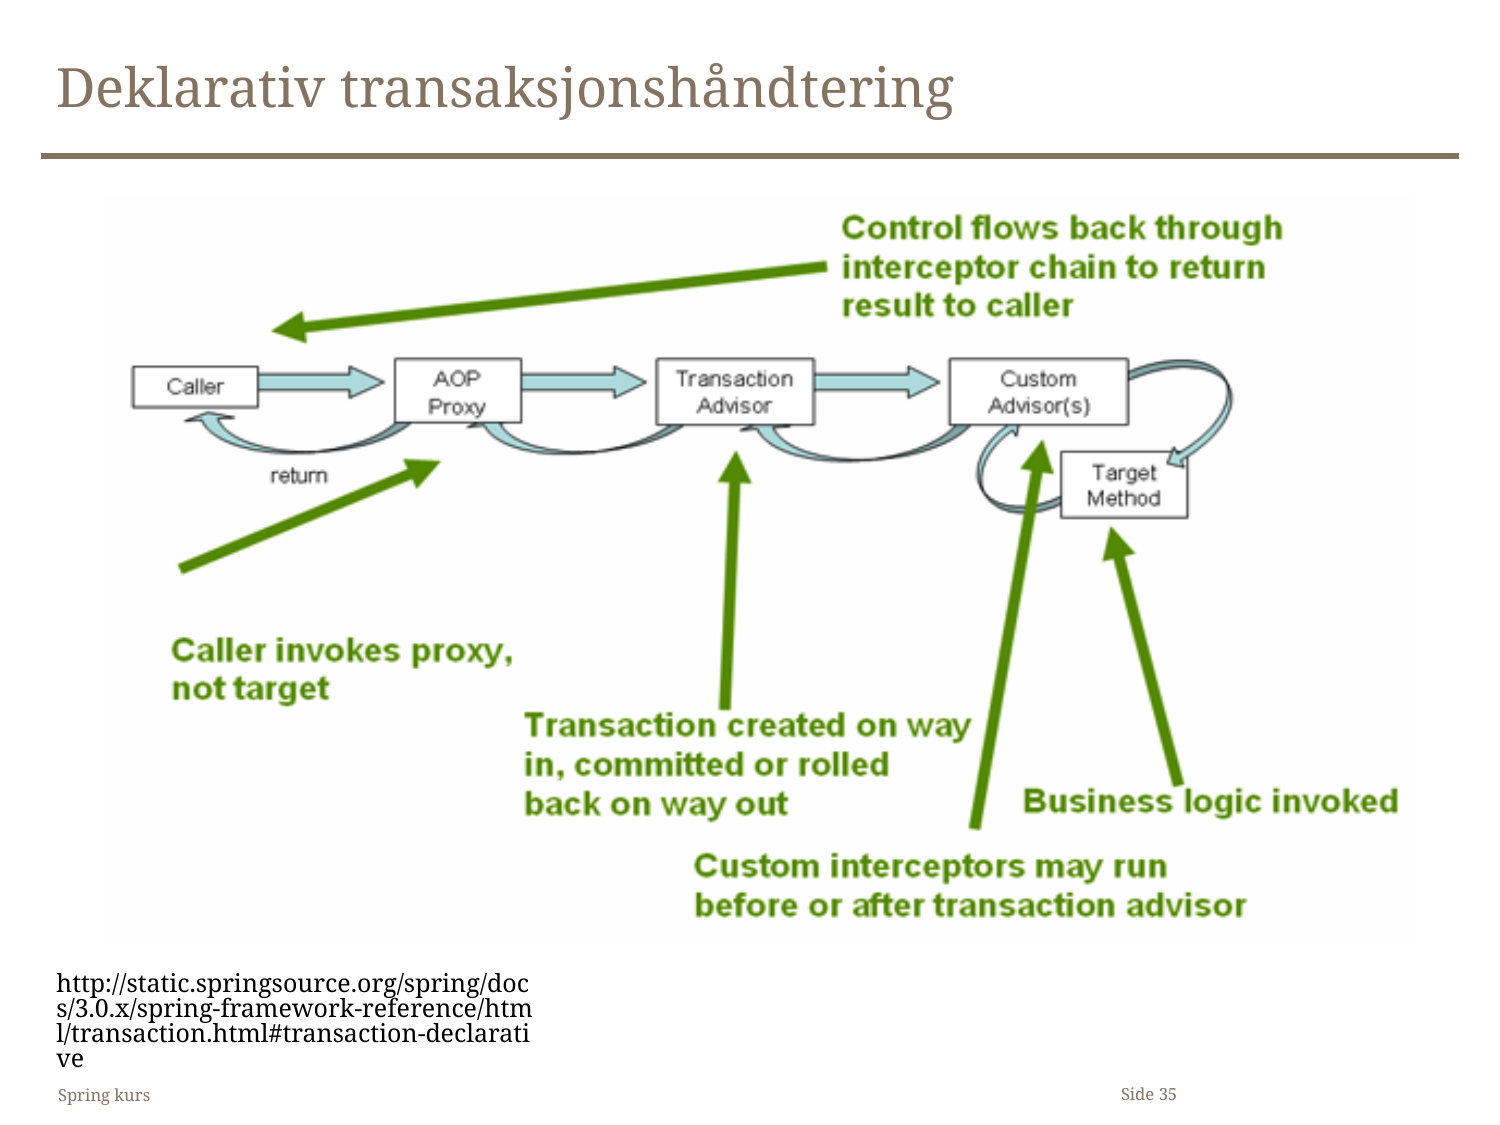

# Deklarativ transaksjonshåndtering
http://static.springsource.org/spring/docs/3.0.x/spring-framework-reference/html/transaction.html#transaction-declarative
Spring kurs
Side